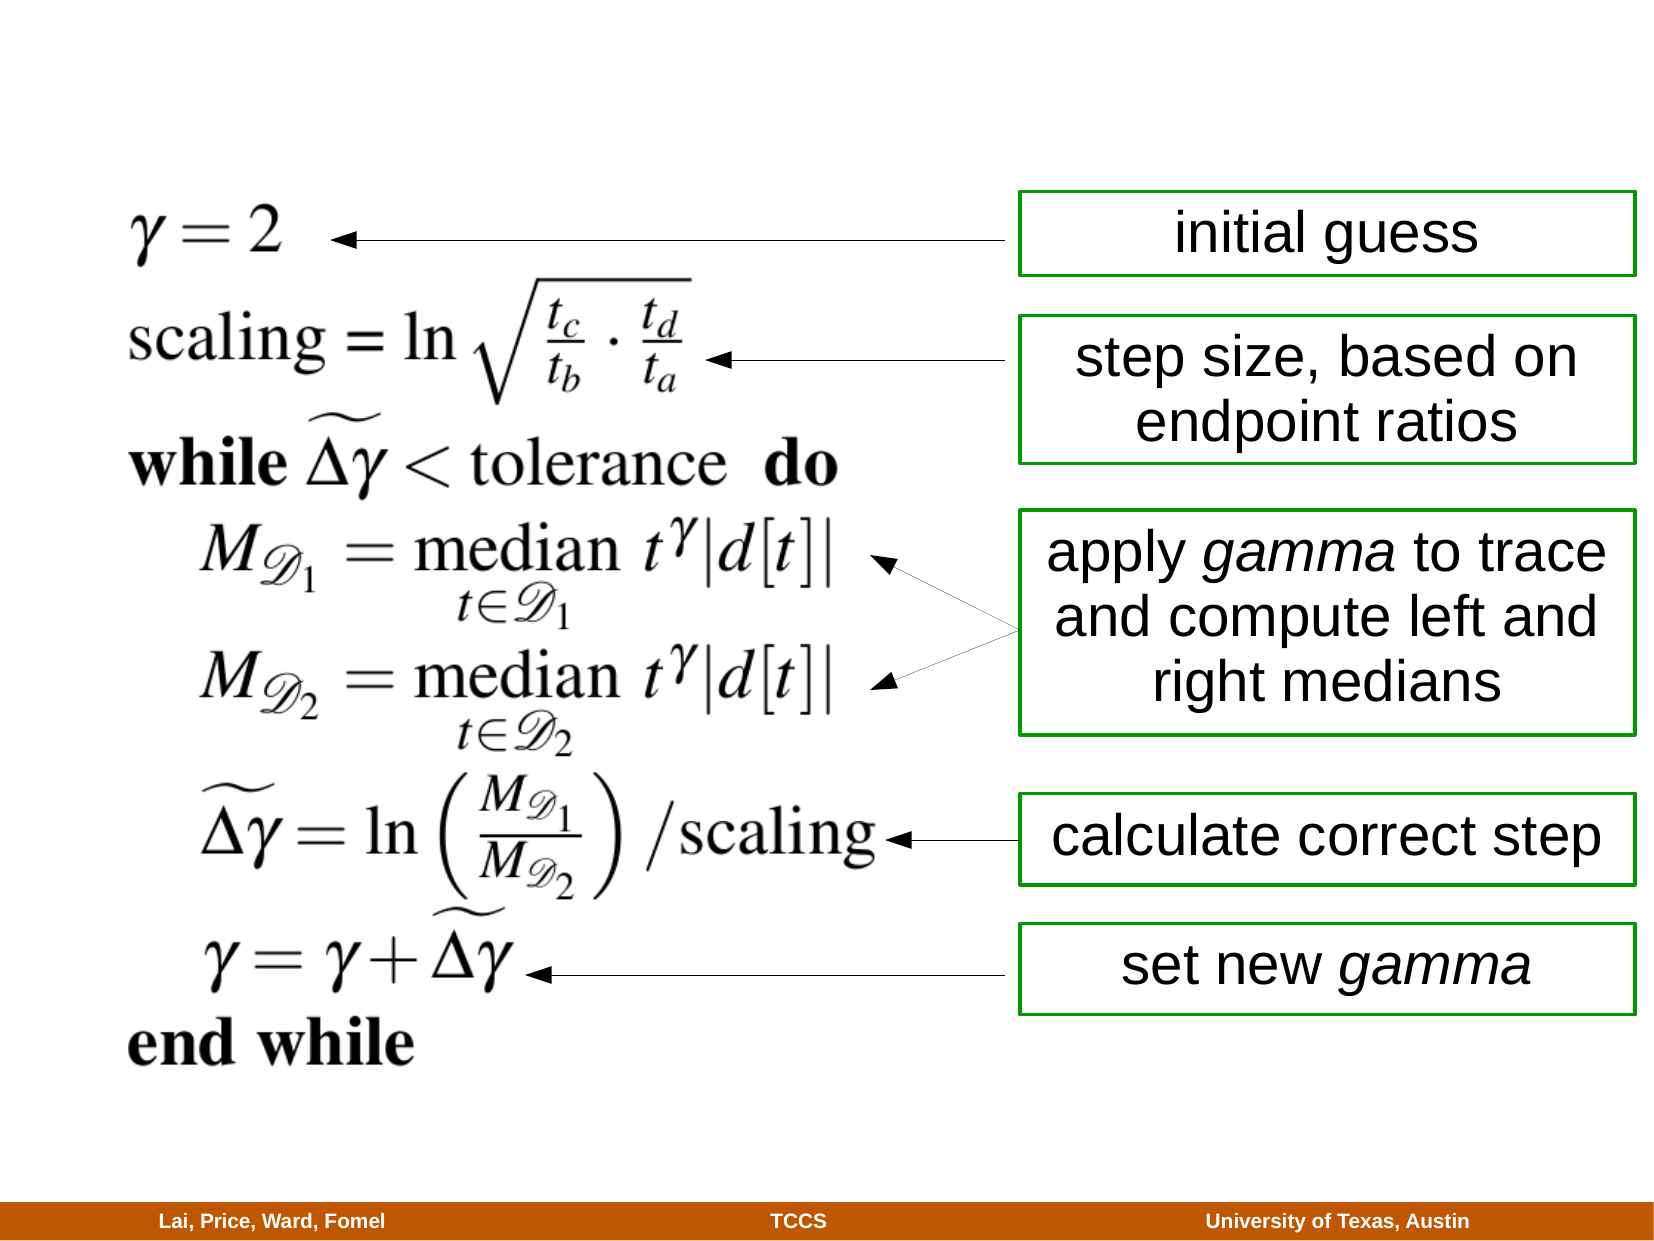

initial guess
step size, based on endpoint ratios
apply gamma to trace and compute left and right medians
calculate correct step
set new gamma